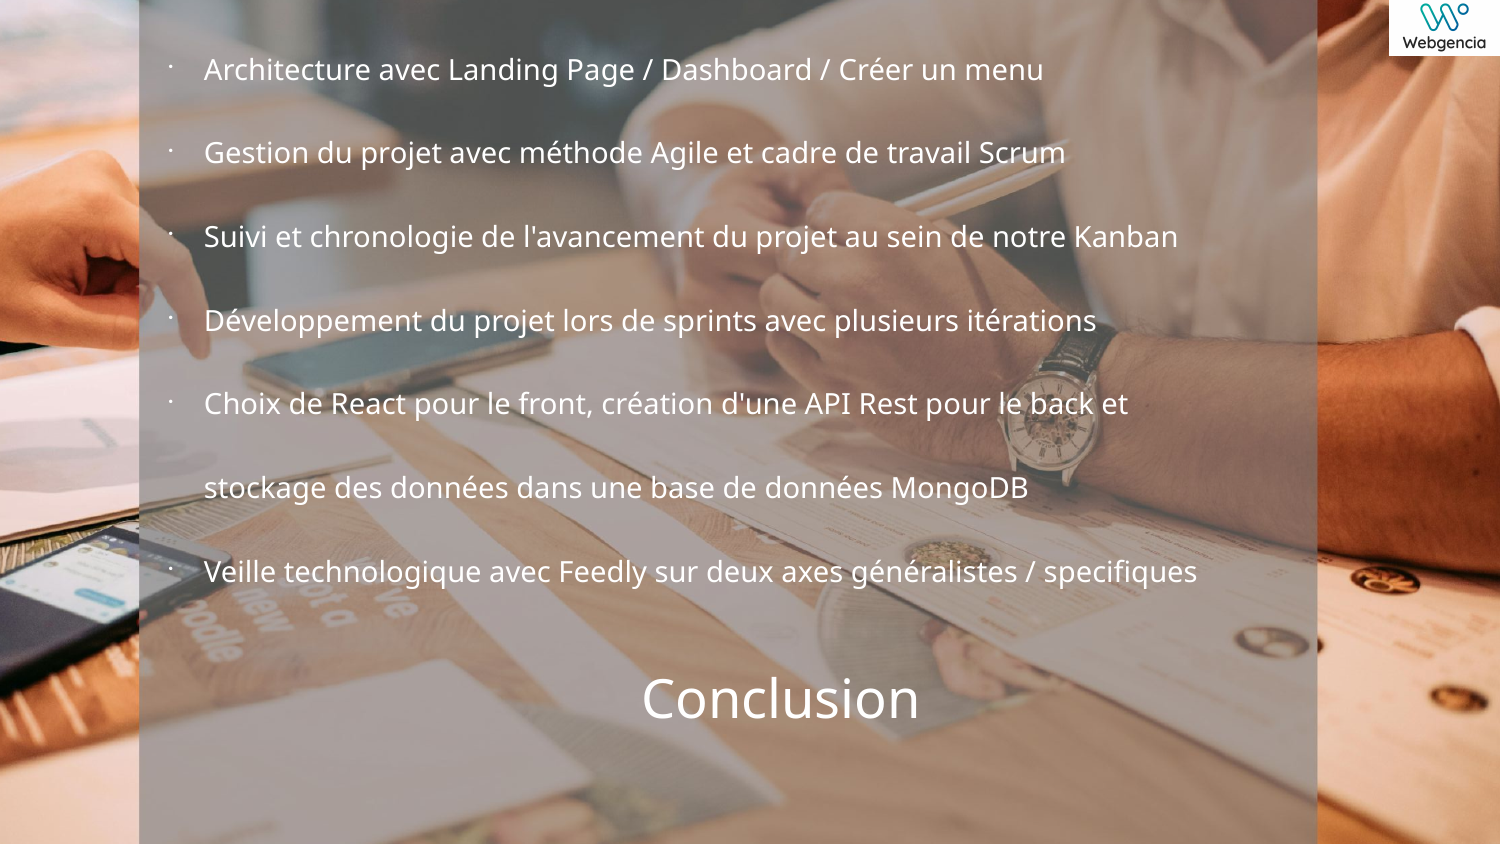

Architecture avec Landing Page / Dashboard / Créer un menu
Gestion du projet avec méthode Agile et cadre de travail Scrum
Suivi et chronologie de l'avancement du projet au sein de notre Kanban
Développement du projet lors de sprints avec plusieurs itérations
Choix de React pour le front, création d'une API Rest pour le back et
stockage des données dans une base de données MongoDB
Veille technologique avec Feedly sur deux axes généralistes / specifiques
# Conclusion